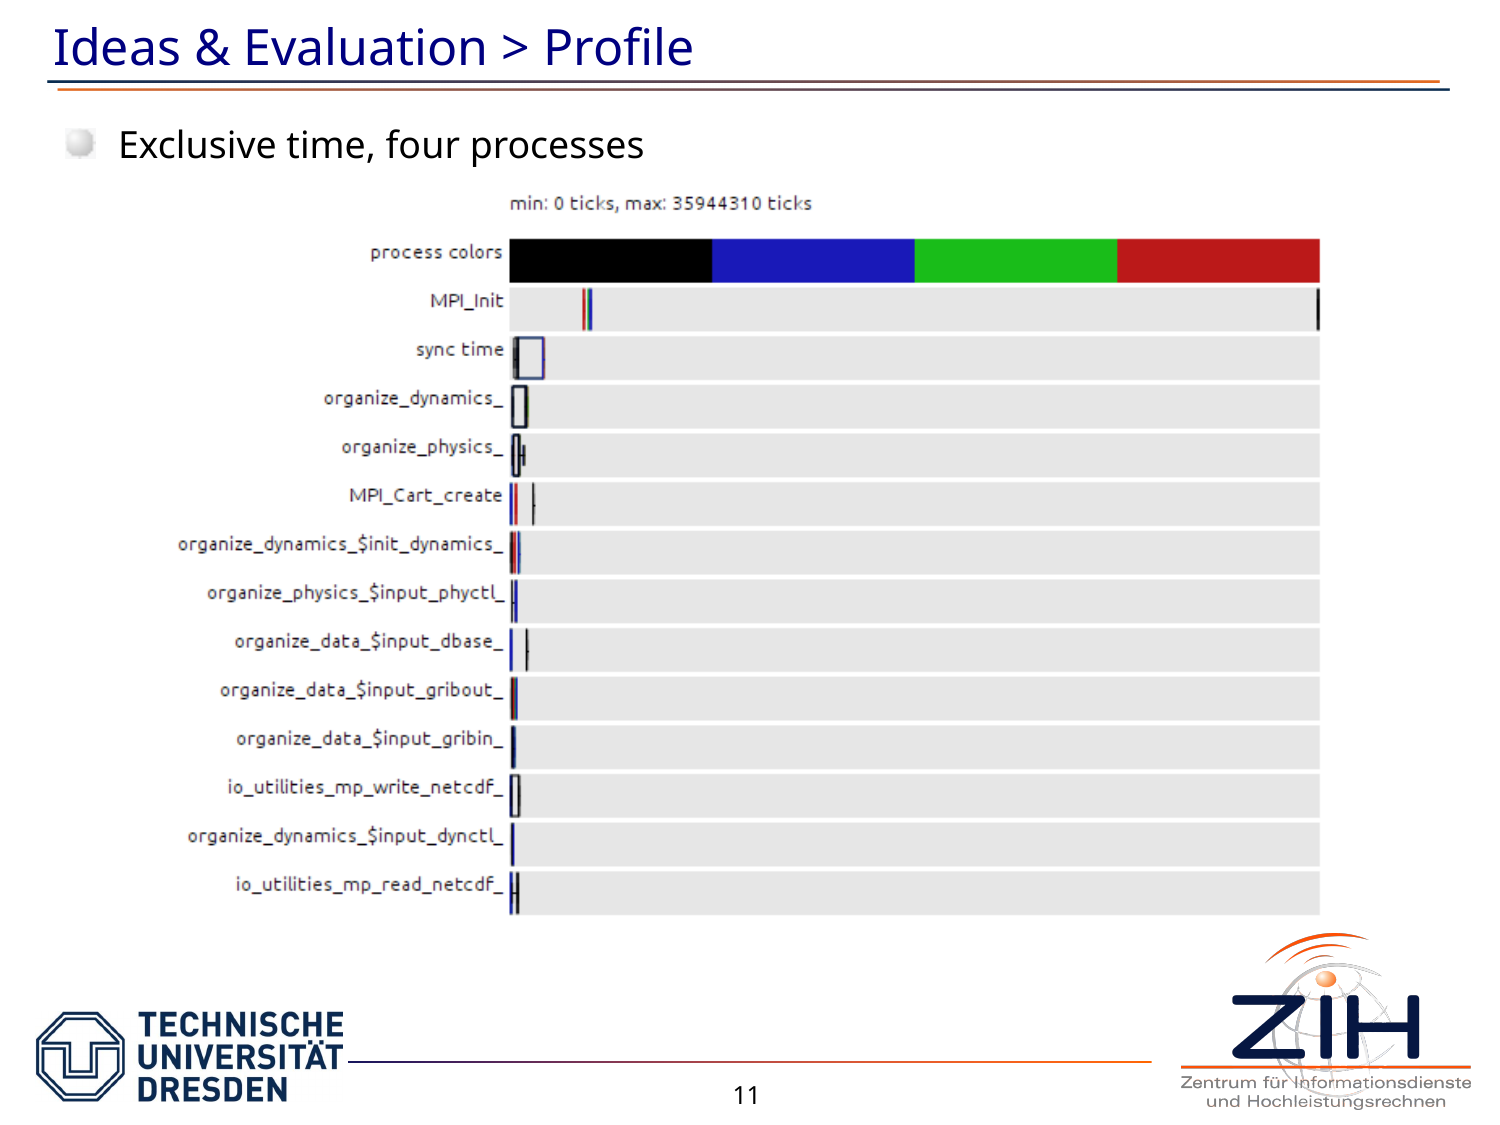

# Ideas & Evaluation > Profile
Exclusive time, four processes
11